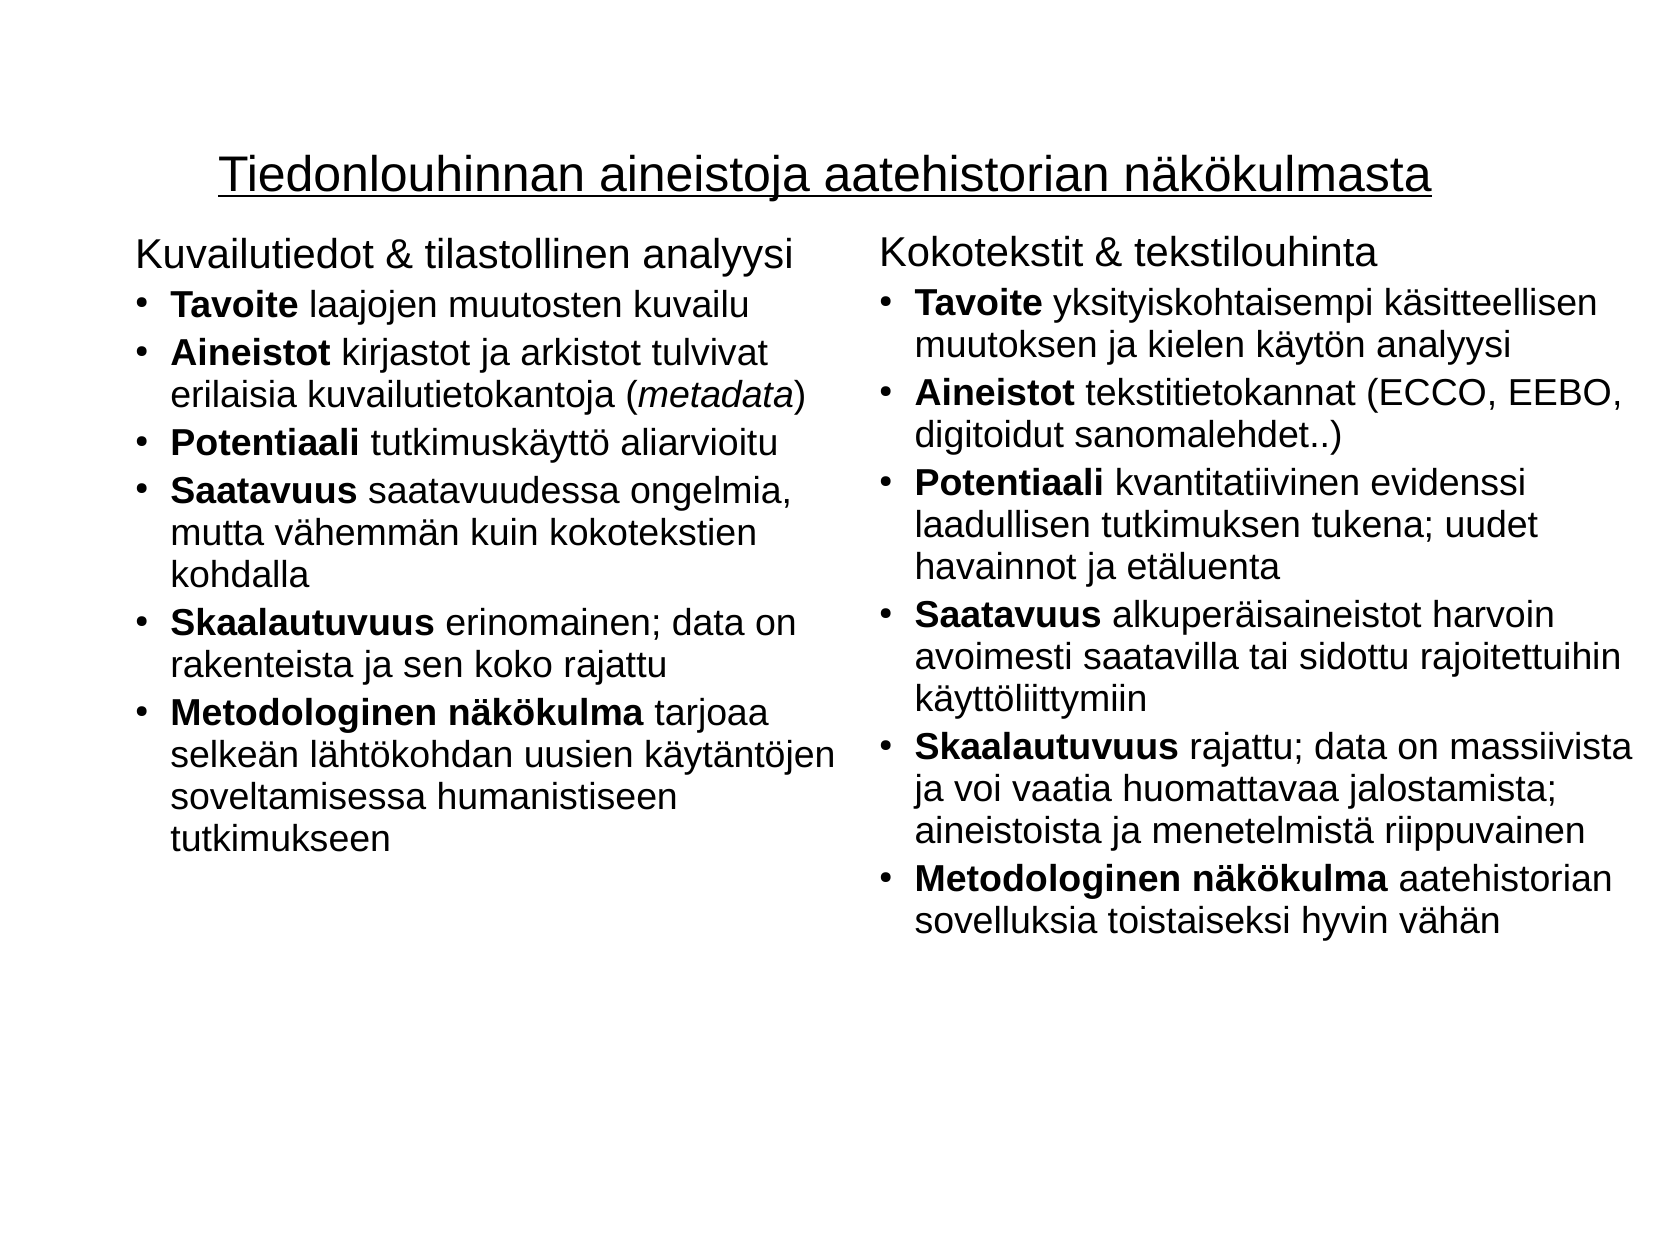

Tiedonlouhinnan aineistoja aatehistorian näkökulmasta
# Kokotekstit & tekstilouhinta
Tavoite yksityiskohtaisempi käsitteellisen muutoksen ja kielen käytön analyysi
Aineistot tekstitietokannat (ECCO, EEBO, digitoidut sanomalehdet..)
Potentiaali kvantitatiivinen evidenssi laadullisen tutkimuksen tukena; uudet havainnot ja etäluenta
Saatavuus alkuperäisaineistot harvoin avoimesti saatavilla tai sidottu rajoitettuihin käyttöliittymiin
Skaalautuvuus rajattu; data on massiivista ja voi vaatia huomattavaa jalostamista; aineistoista ja menetelmistä riippuvainen
Metodologinen näkökulma aatehistorian sovelluksia toistaiseksi hyvin vähän
Kuvailutiedot & tilastollinen analyysi
Tavoite laajojen muutosten kuvailu
Aineistot kirjastot ja arkistot tulvivat erilaisia kuvailutietokantoja (metadata)
Potentiaali tutkimuskäyttö aliarvioitu
Saatavuus saatavuudessa ongelmia, mutta vähemmän kuin kokotekstien kohdalla
Skaalautuvuus erinomainen; data on rakenteista ja sen koko rajattu
Metodologinen näkökulma tarjoaa selkeän lähtökohdan uusien käytäntöjen soveltamisessa humanistiseen tutkimukseen